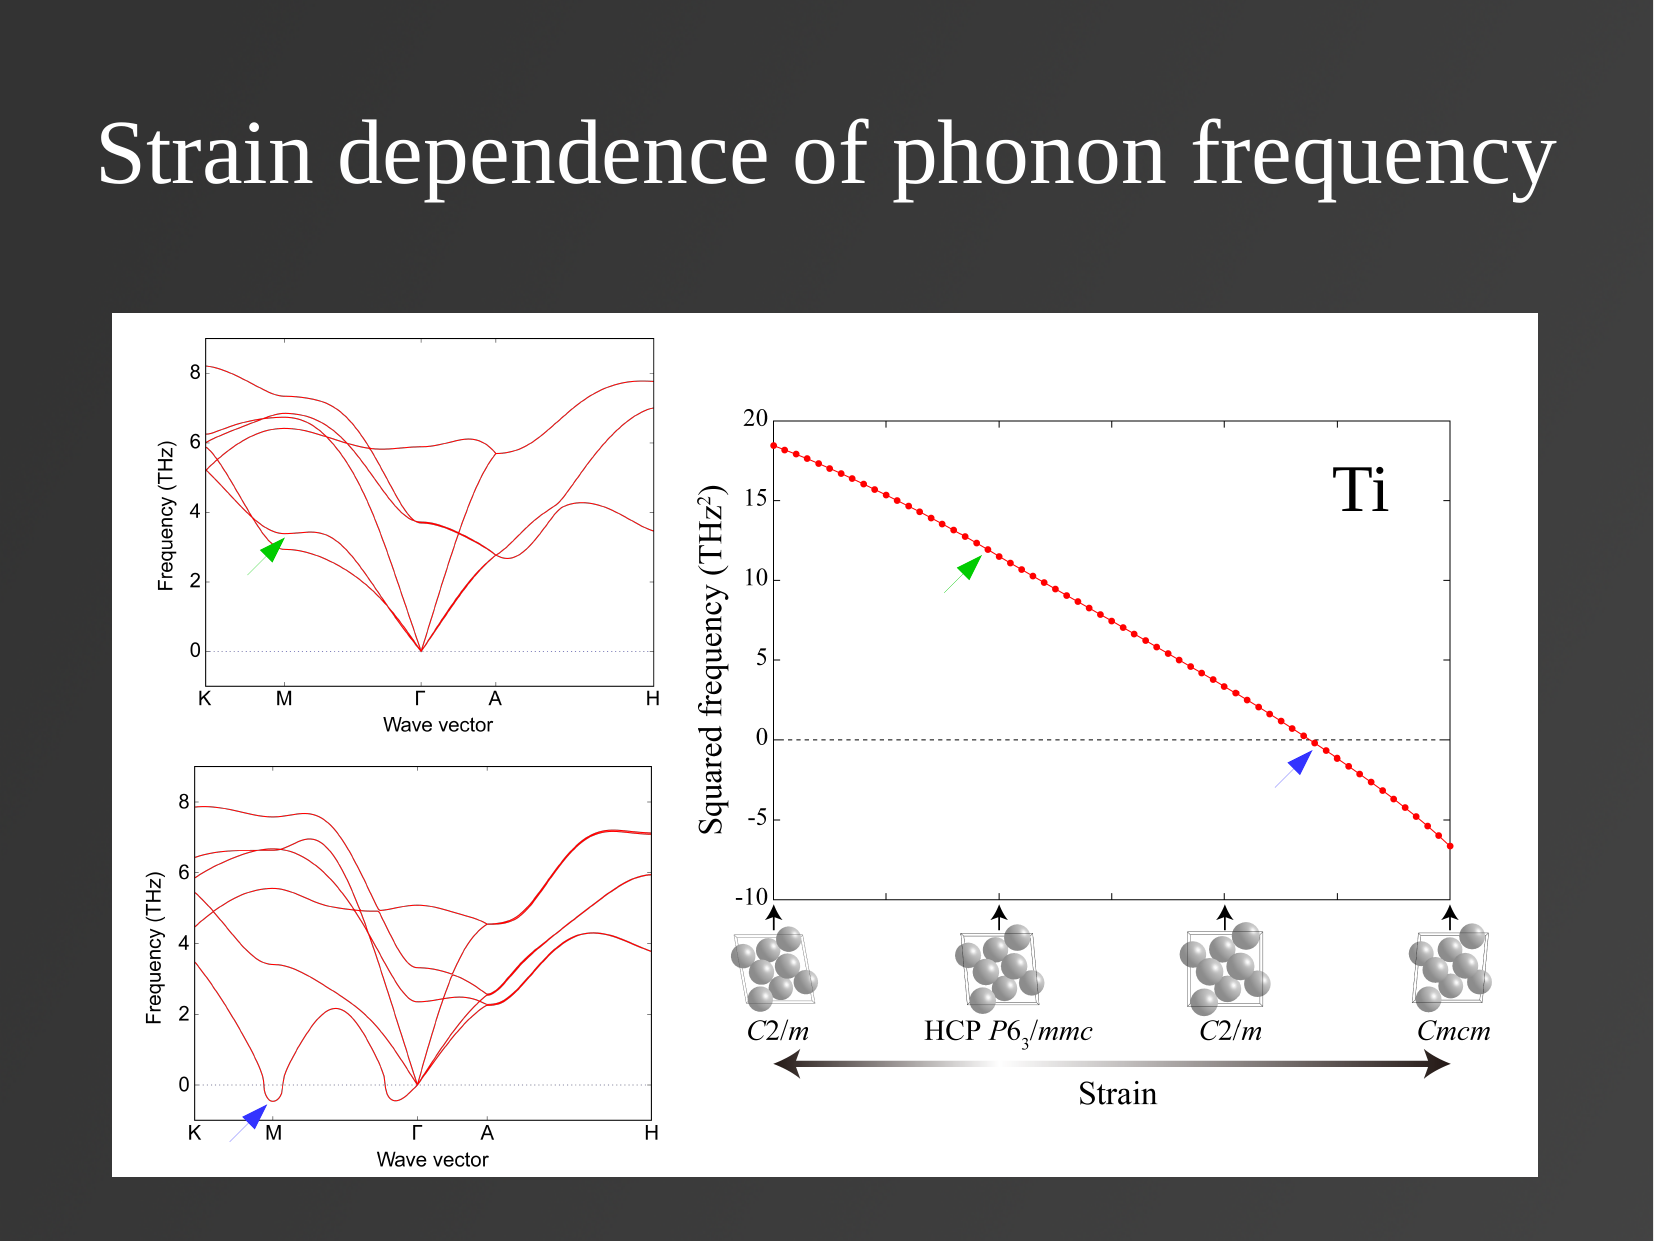

# Strain dependence of phonon frequency
Ti